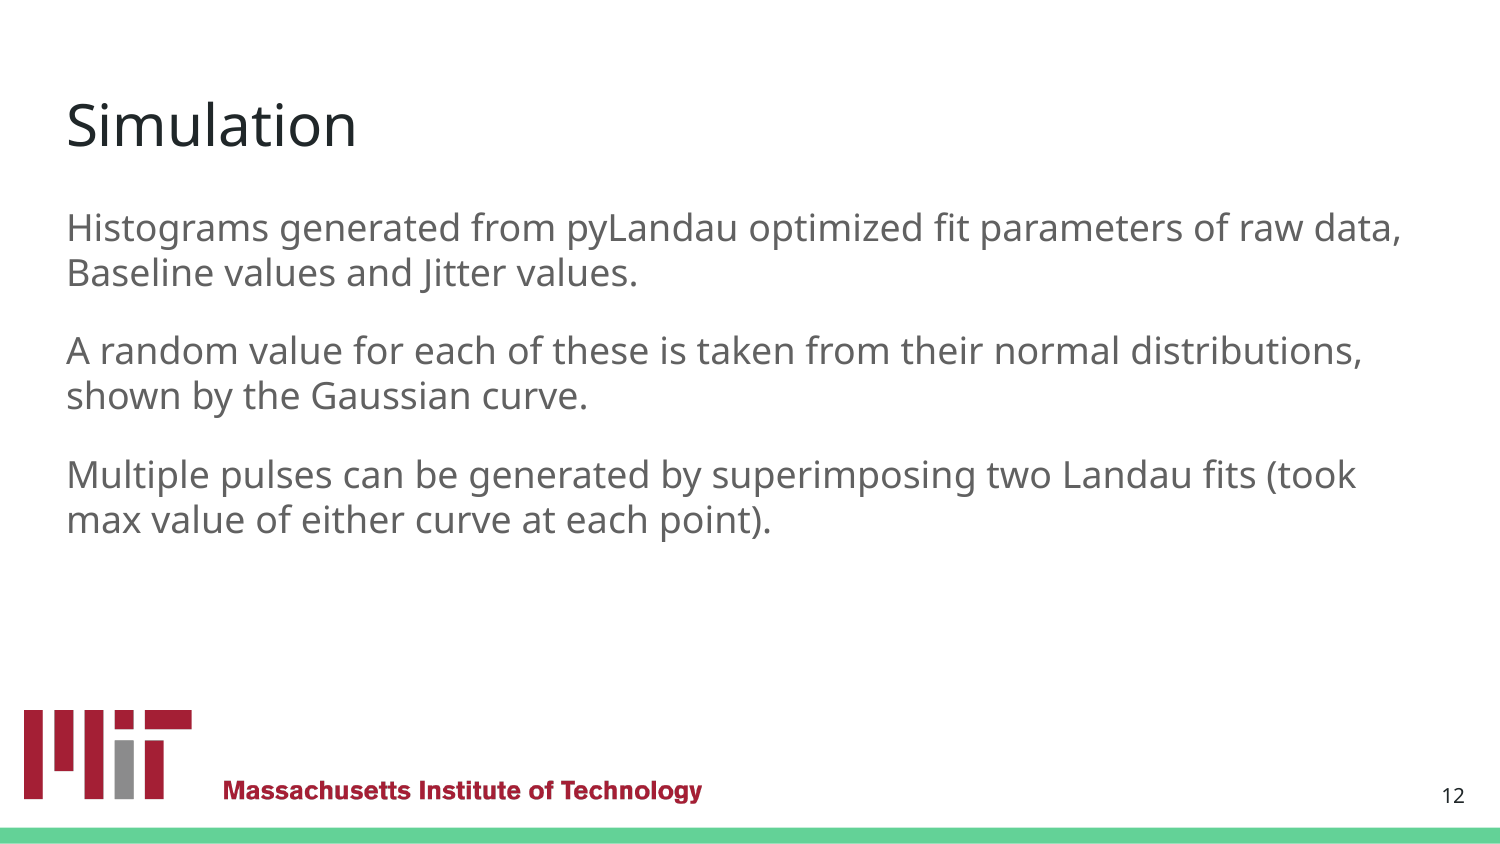

# Simulation
Histograms generated from pyLandau optimized fit parameters of raw data, Baseline values and Jitter values.
A random value for each of these is taken from their normal distributions, shown by the Gaussian curve.
Multiple pulses can be generated by superimposing two Landau fits (took max value of either curve at each point).